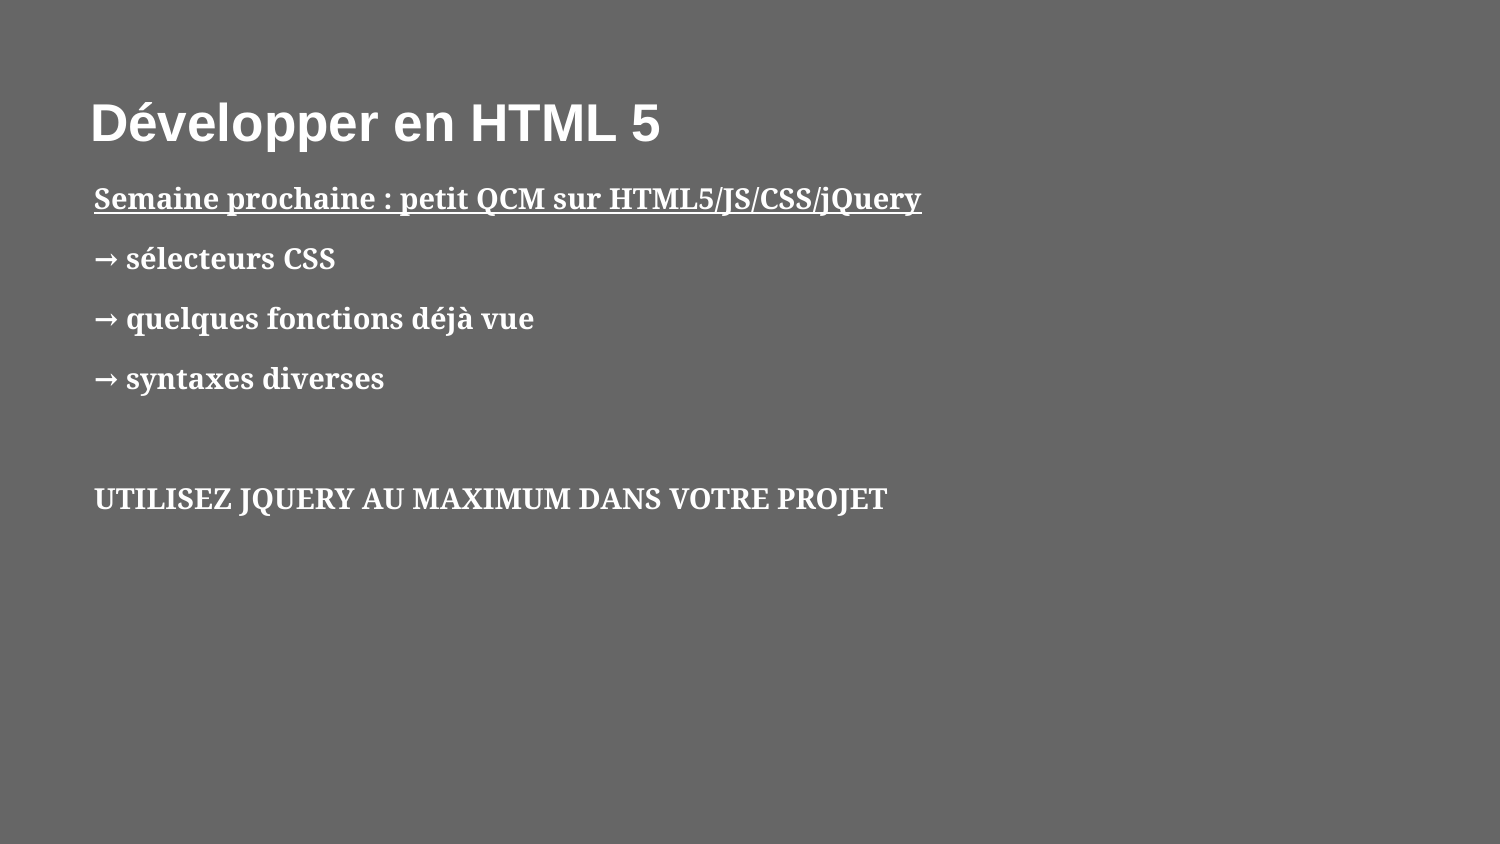

# Développer en HTML 5
Semaine prochaine : petit QCM sur HTML5/JS/CSS/jQuery
→ sélecteurs CSS
→ quelques fonctions déjà vue
→ syntaxes diverses
UTILISEZ JQUERY AU MAXIMUM DANS VOTRE PROJET